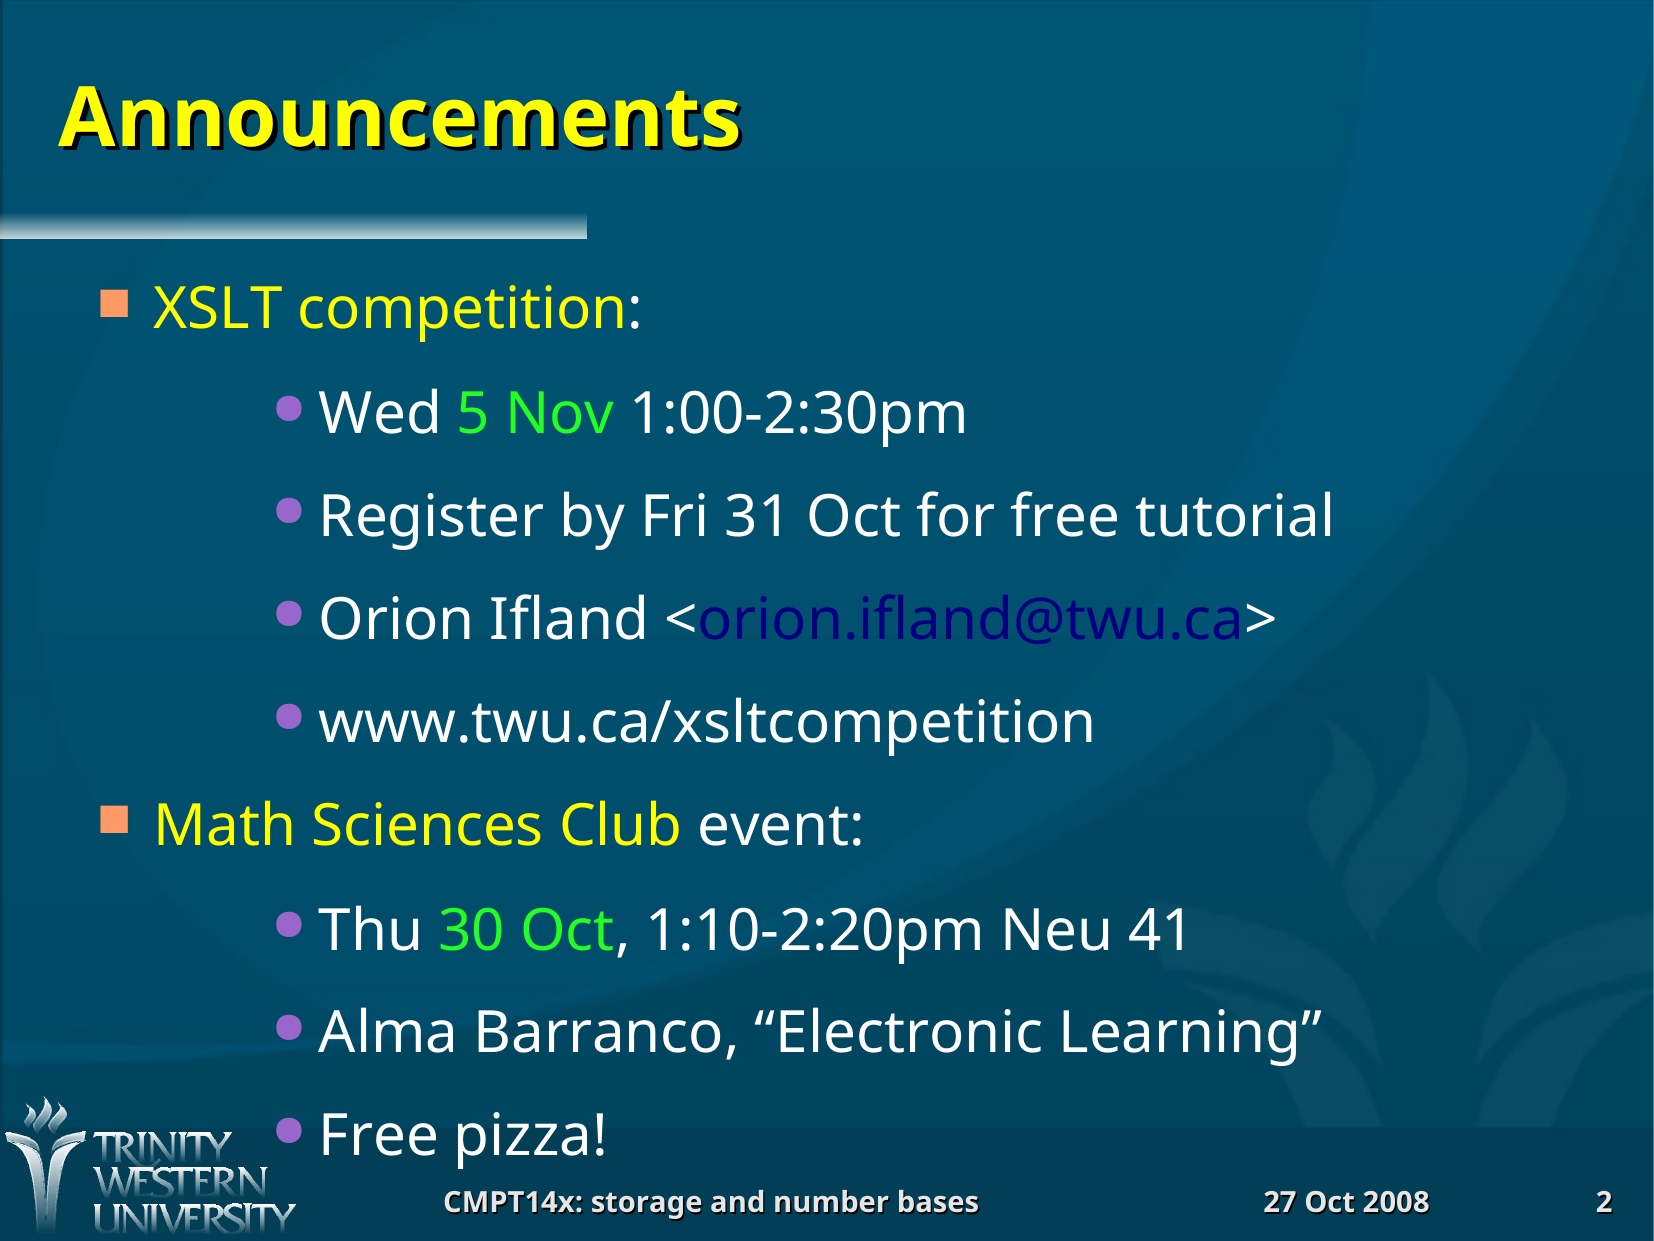

# Announcements
XSLT competition:
Wed 5 Nov 1:00-2:30pm
Register by Fri 31 Oct for free tutorial
Orion Ifland <orion.ifland@twu.ca>
www.twu.ca/xsltcompetition
Math Sciences Club event:
Thu 30 Oct, 1:10-2:20pm Neu 41
Alma Barranco, “Electronic Learning”
Free pizza!
CMPT14x: storage and number bases
27 Oct 2008
2